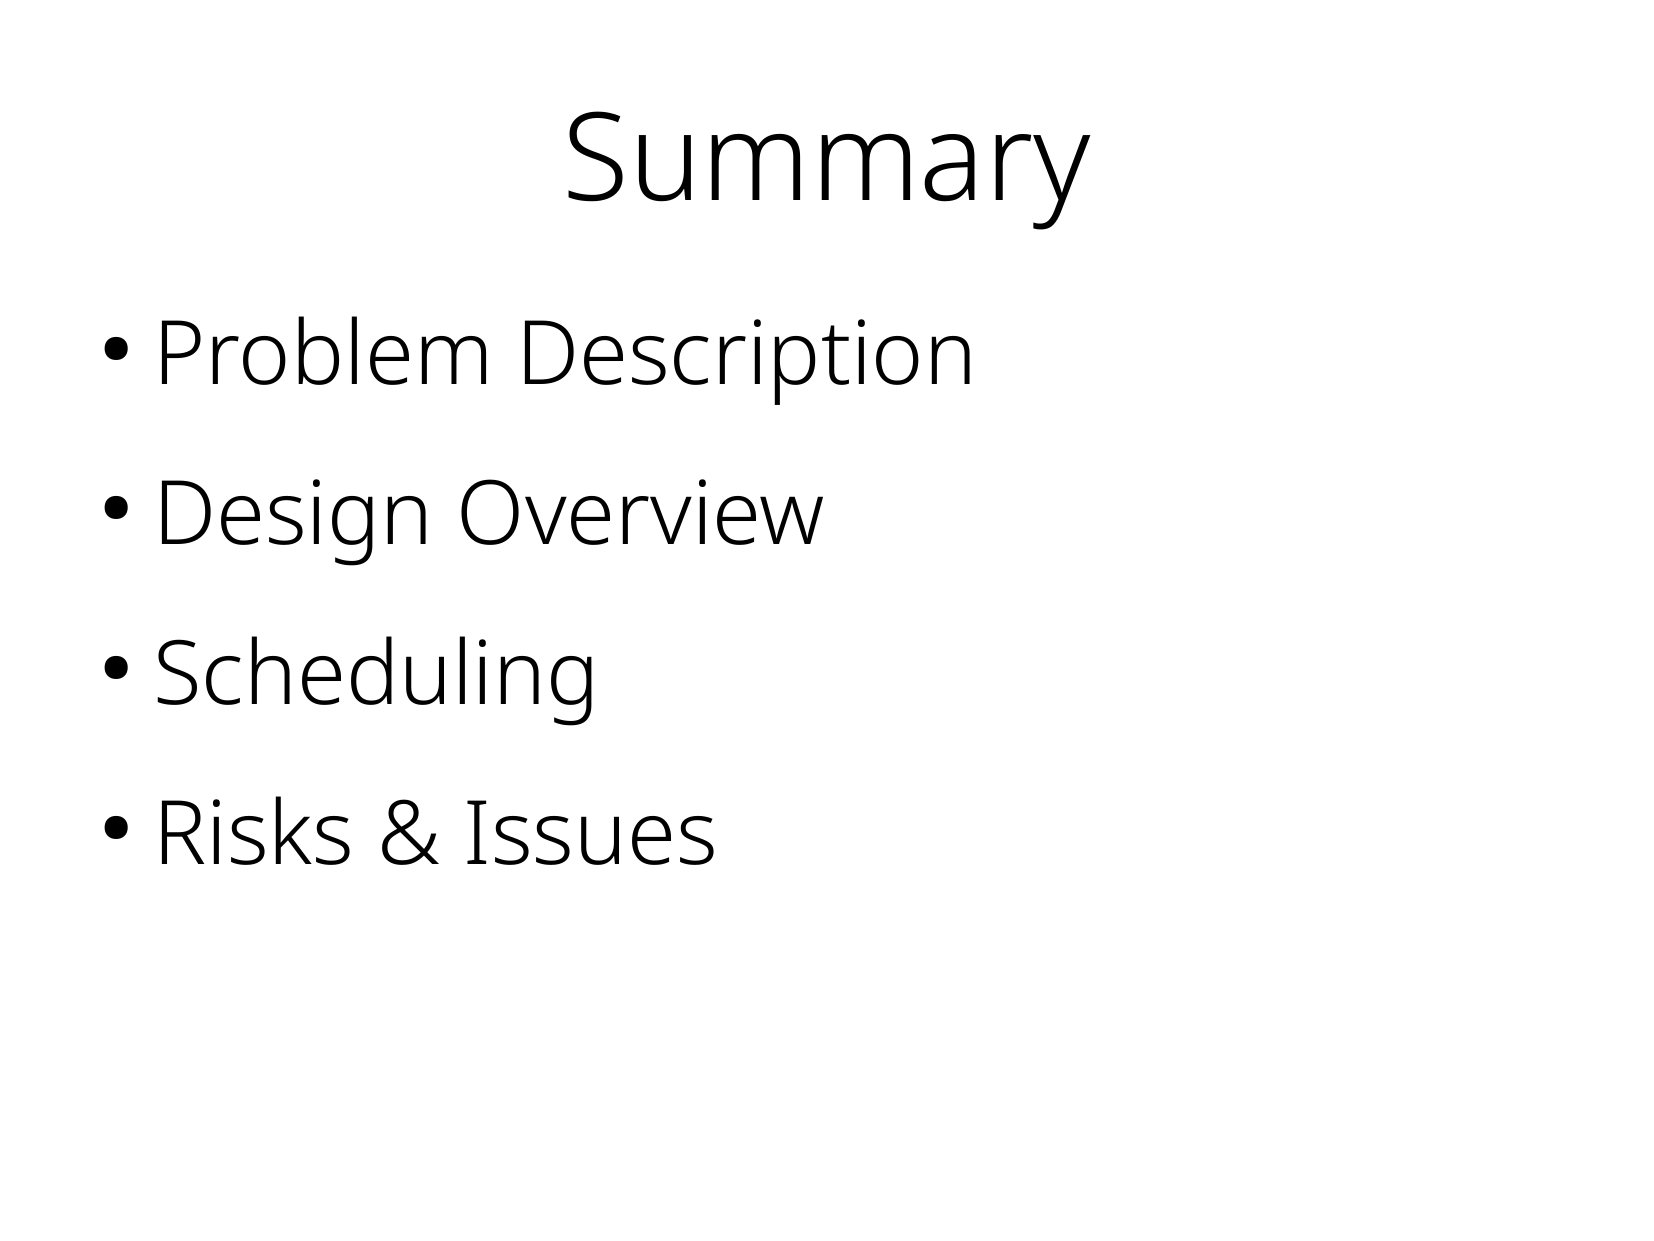

# Summary
Problem Description
Design Overview
Scheduling
Risks & Issues